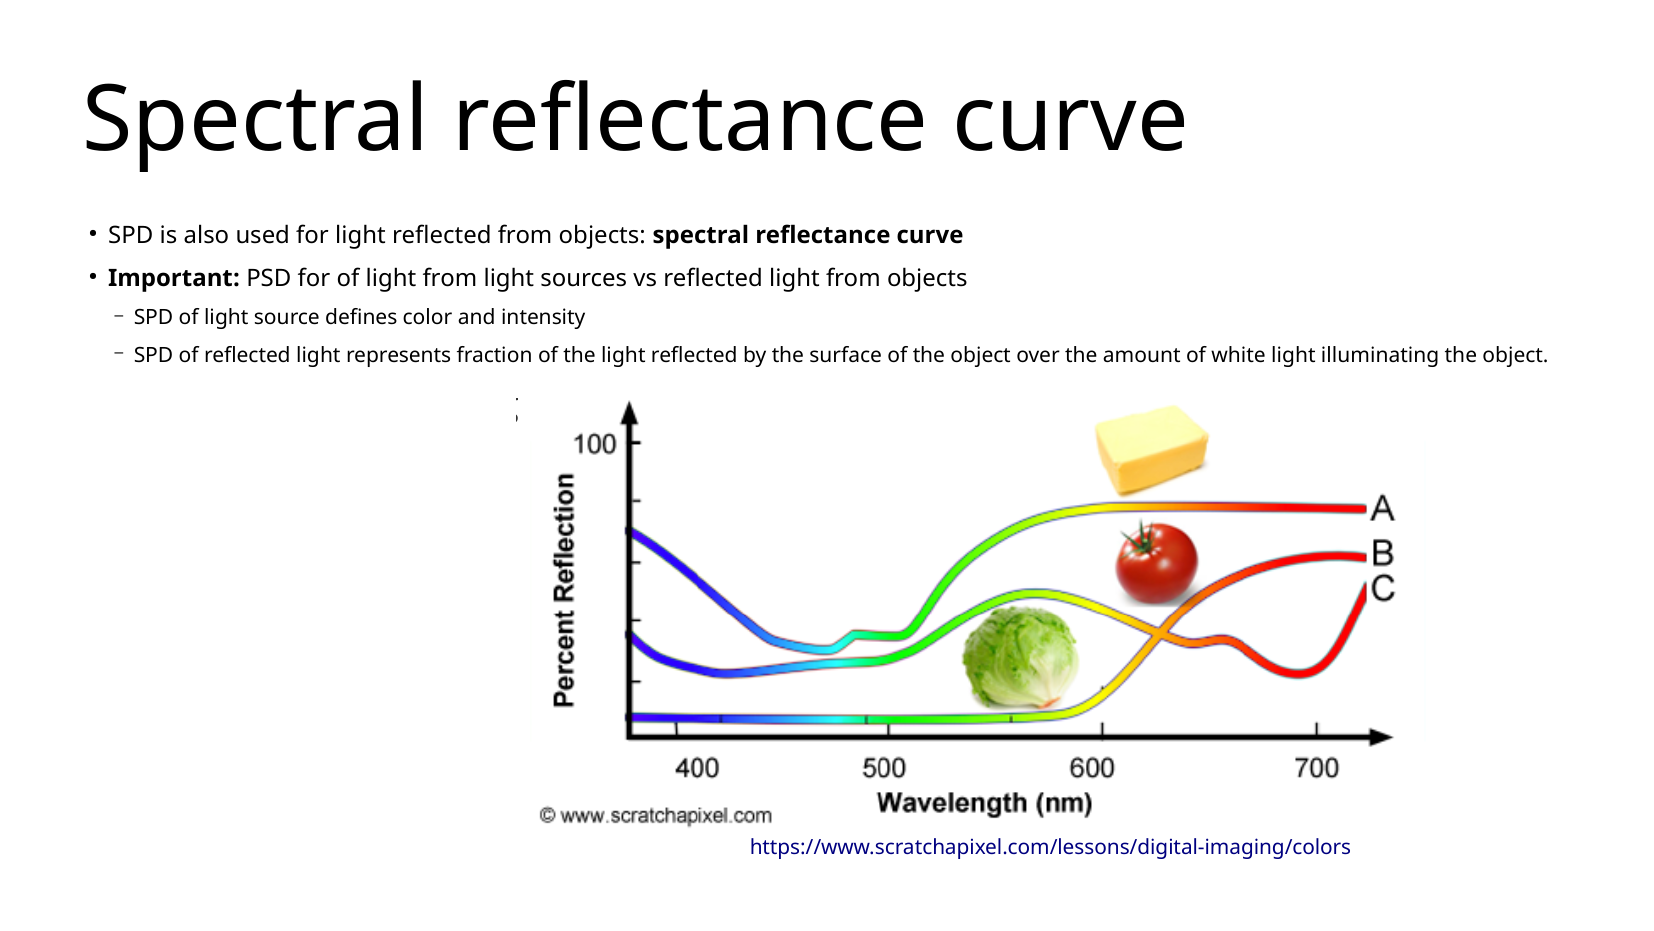

# Spectral reflectance curve
SPD is also used for light reflected from objects: spectral reflectance curve
Important: PSD for of light from light sources vs reflected light from objects
SPD of light source defines color and intensity
SPD of reflected light represents fraction of the light reflected by the surface of the object over the amount of white light illuminating the object.
https://www.scratchapixel.com/lessons/digital-imaging/colors